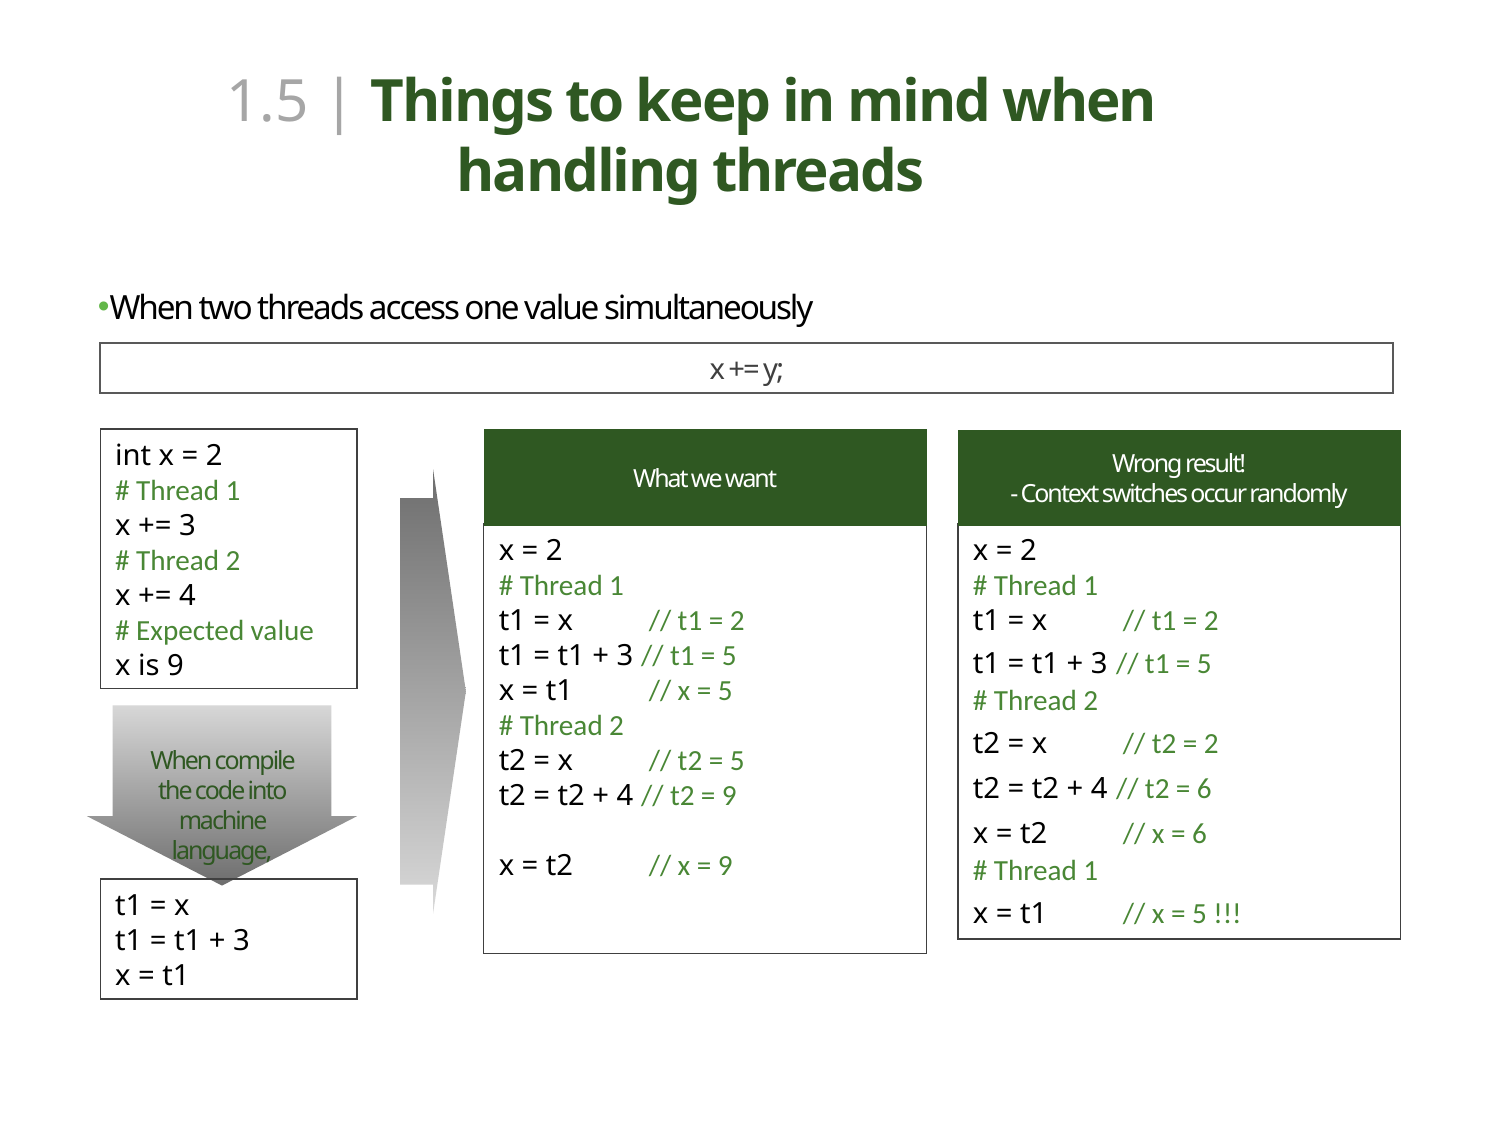

1.5 | Things to keep in mind when handling threads
When two threads access one value simultaneously
x += y;
int x = 2
# Thread 1
x += 3
# Thread 2
x += 4
# Expected value
x is 9
What we want
x = 2
# Thread 1
t1 = x 	// t1 = 2
t1 = t1 + 3 // t1 = 5
x = t1 	// x = 5
# Thread 2
t2 = x 	// t2 = 5
t2 = t2 + 4 // t2 = 9
x = t2 	// x = 9
Wrong result!
- Context switches occur randomly
x = 2
# Thread 1
t1 = x 	// t1 = 2
t1 = t1 + 3 // t1 = 5
# Thread 2
t2 = x 	// t2 = 2
t2 = t2 + 4 // t2 = 6
x = t2 	// x = 6
# Thread 1
x = t1 	// x = 5 !!!
When compile the code into machine language,
t1 = x
t1 = t1 + 3
x = t1